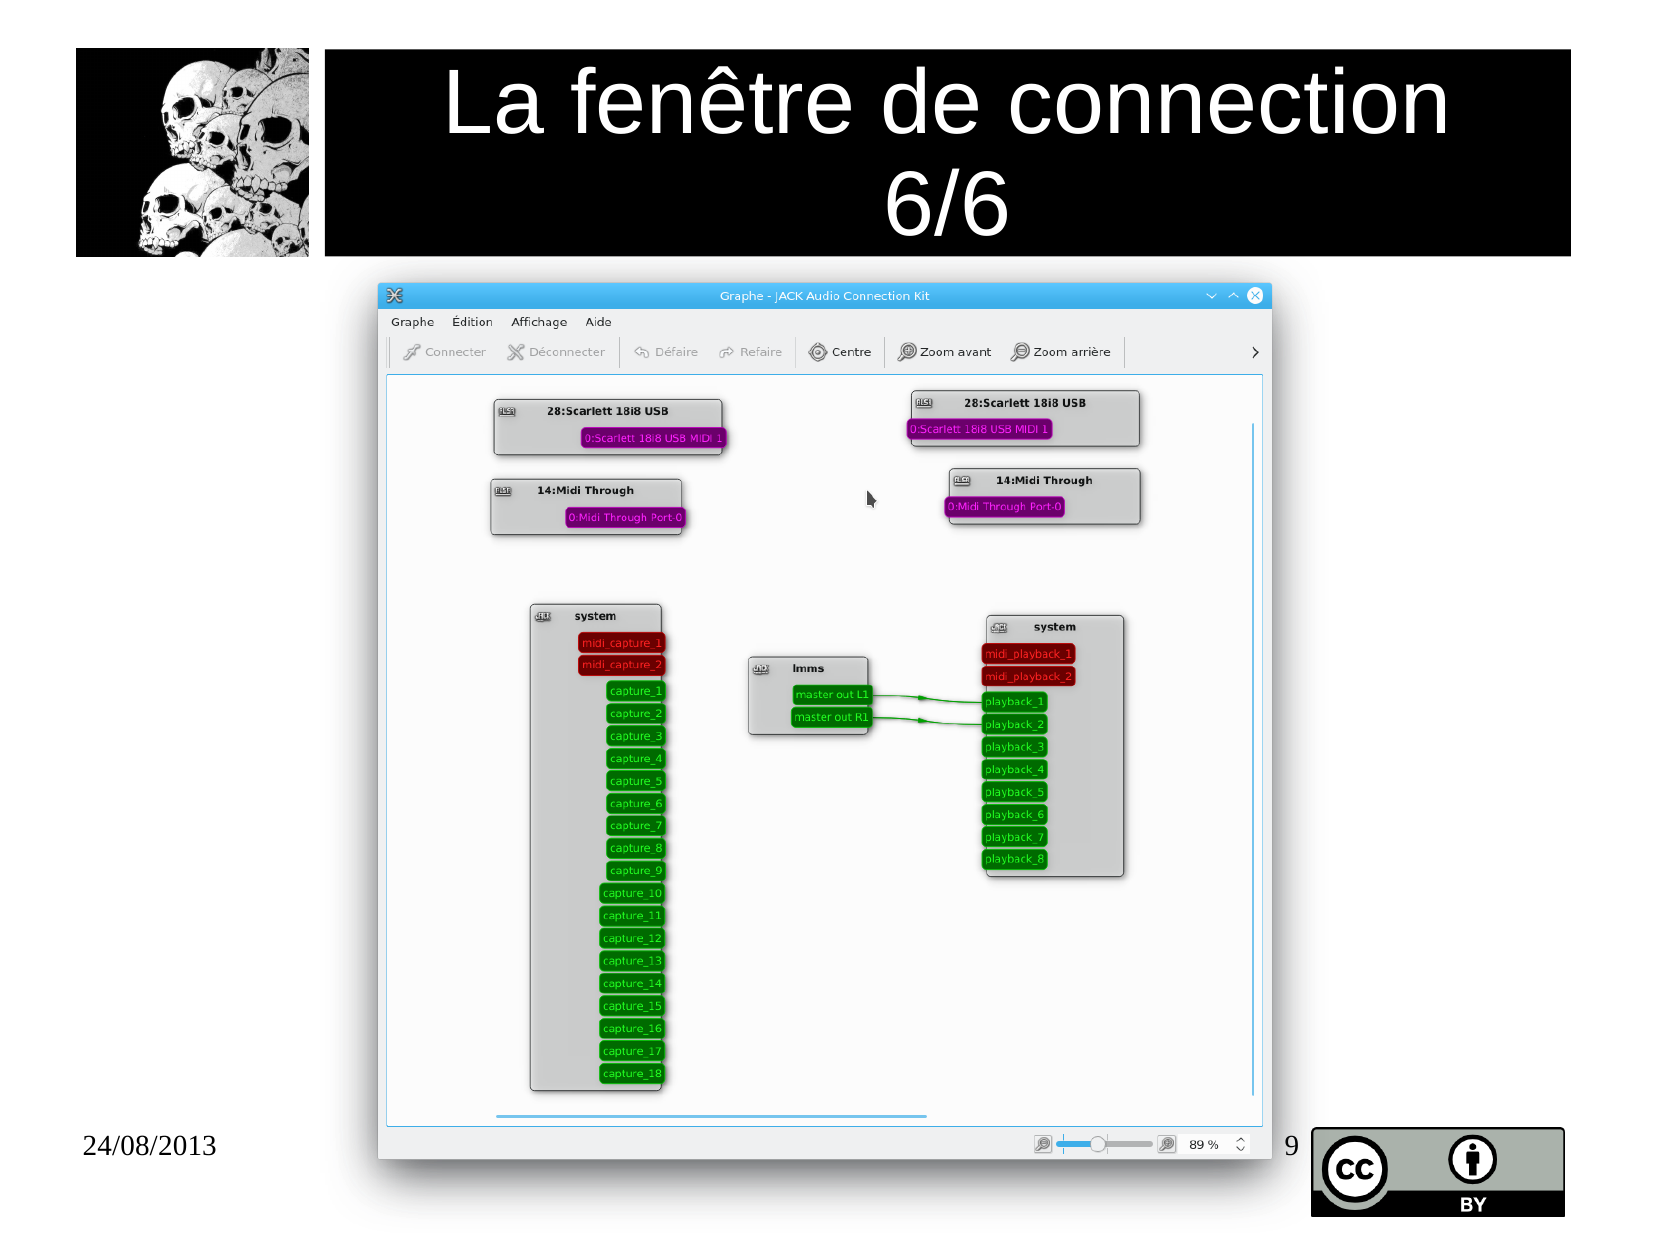

# La fenêtre de connection 6/6
Y. Collette
9